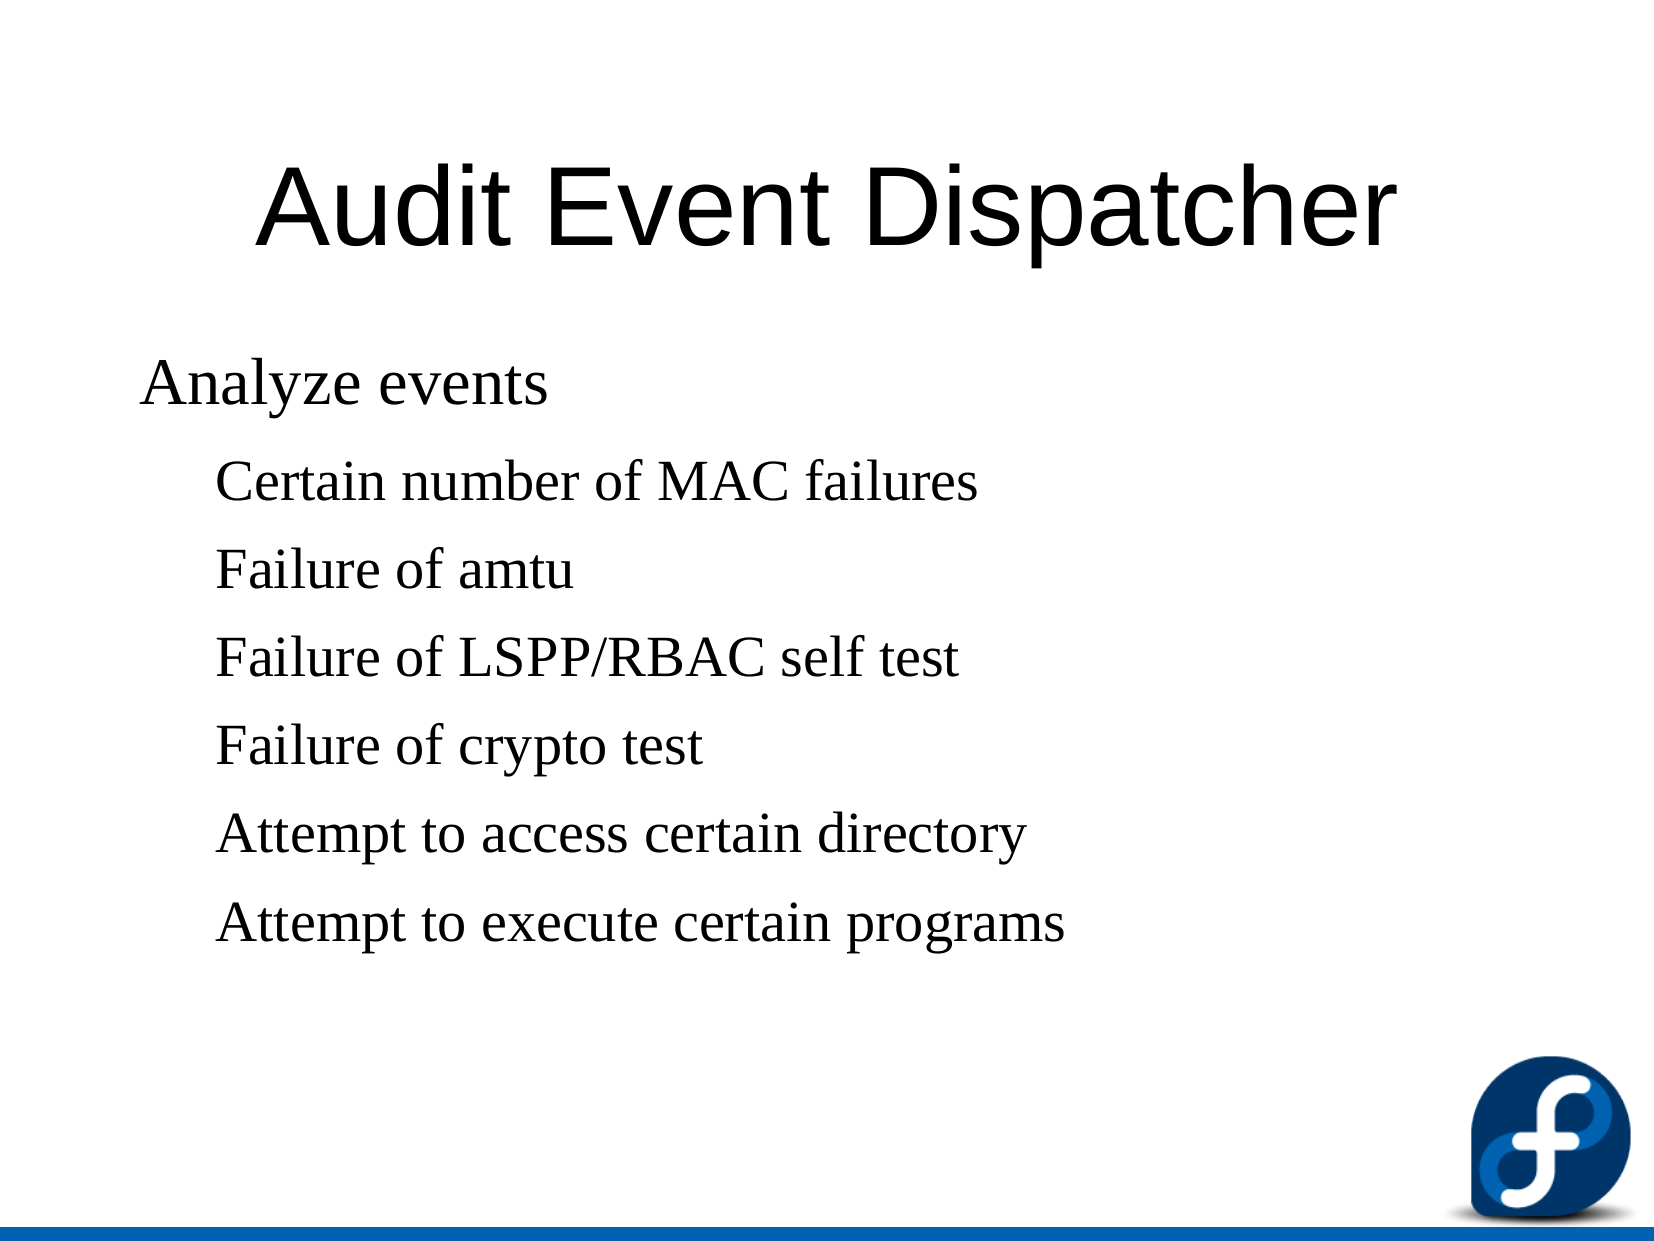

# Audit Event Dispatcher
Analyze events
Certain number of MAC failures
Failure of amtu
Failure of LSPP/RBAC self test
Failure of crypto test
Attempt to access certain directory
Attempt to execute certain programs